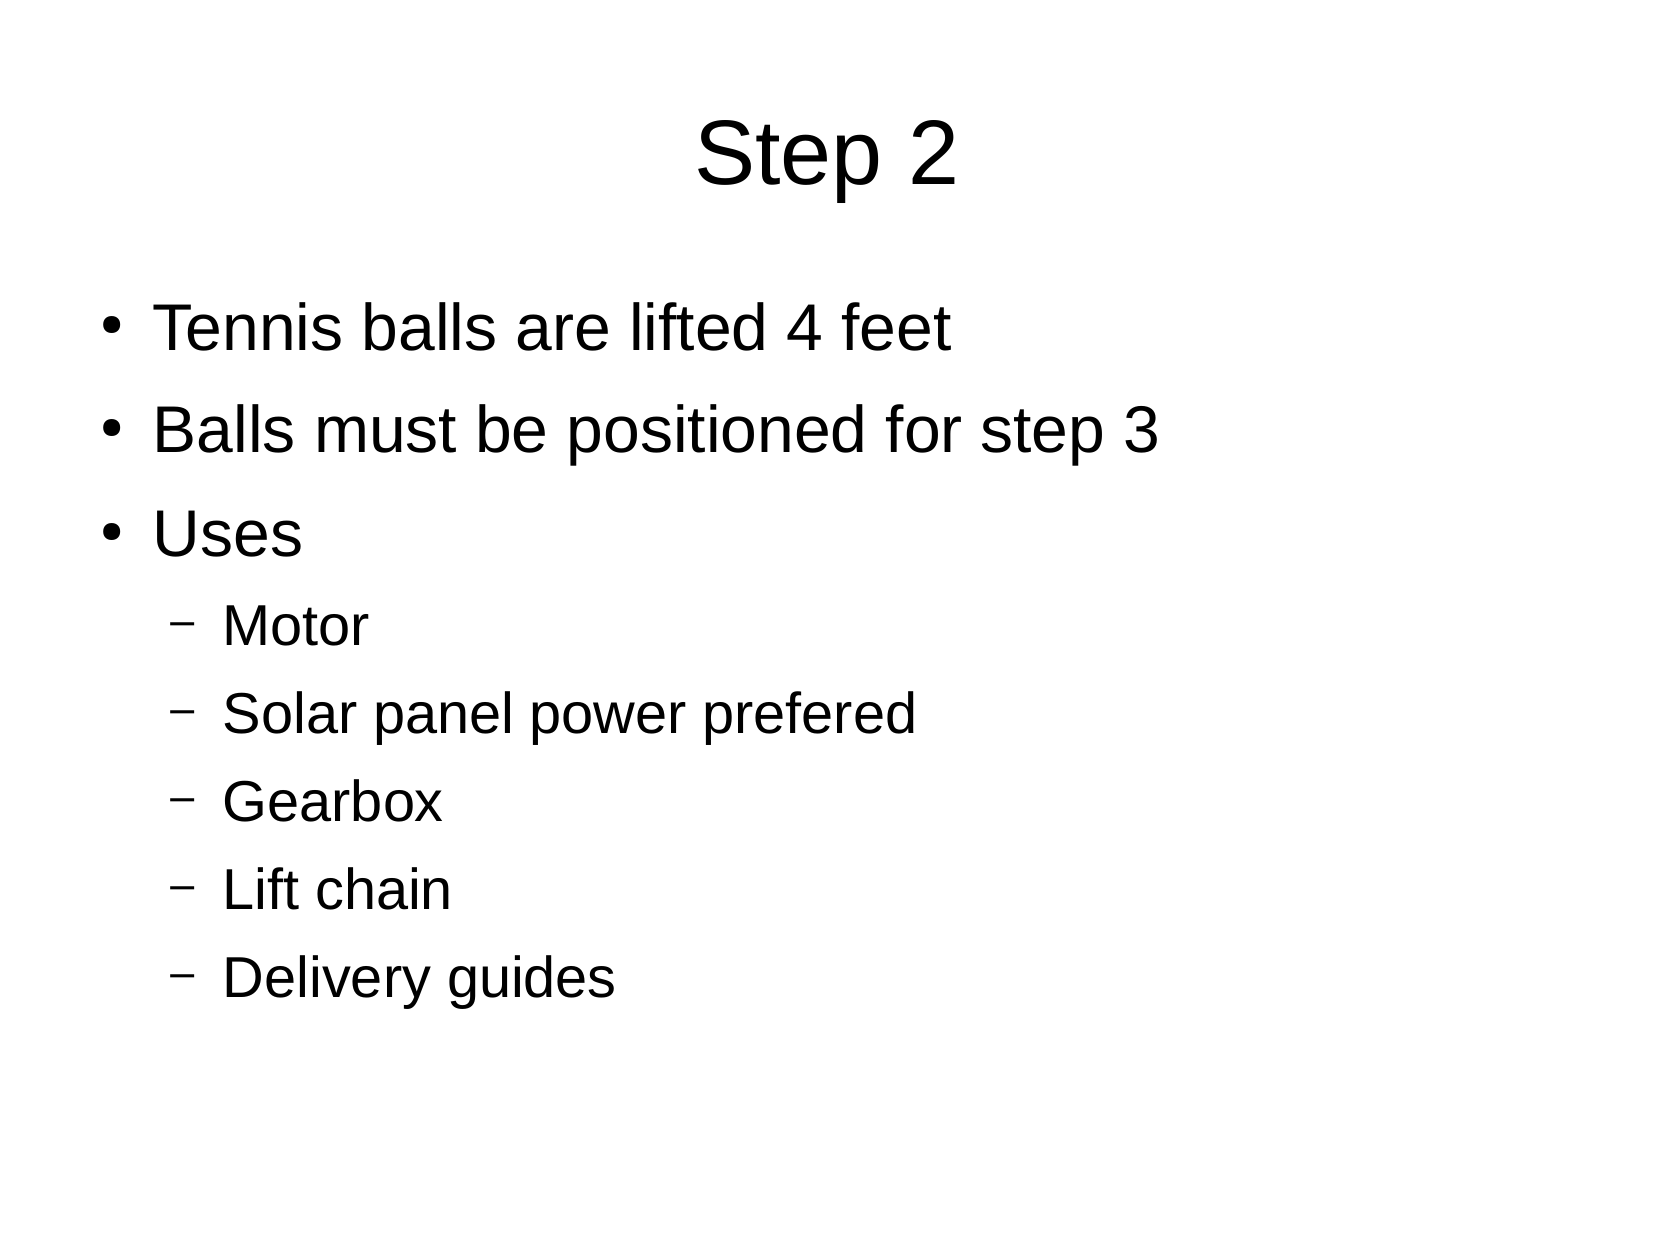

# Step 2
Tennis balls are lifted 4 feet
Balls must be positioned for step 3
Uses
Motor
Solar panel power prefered
Gearbox
Lift chain
Delivery guides